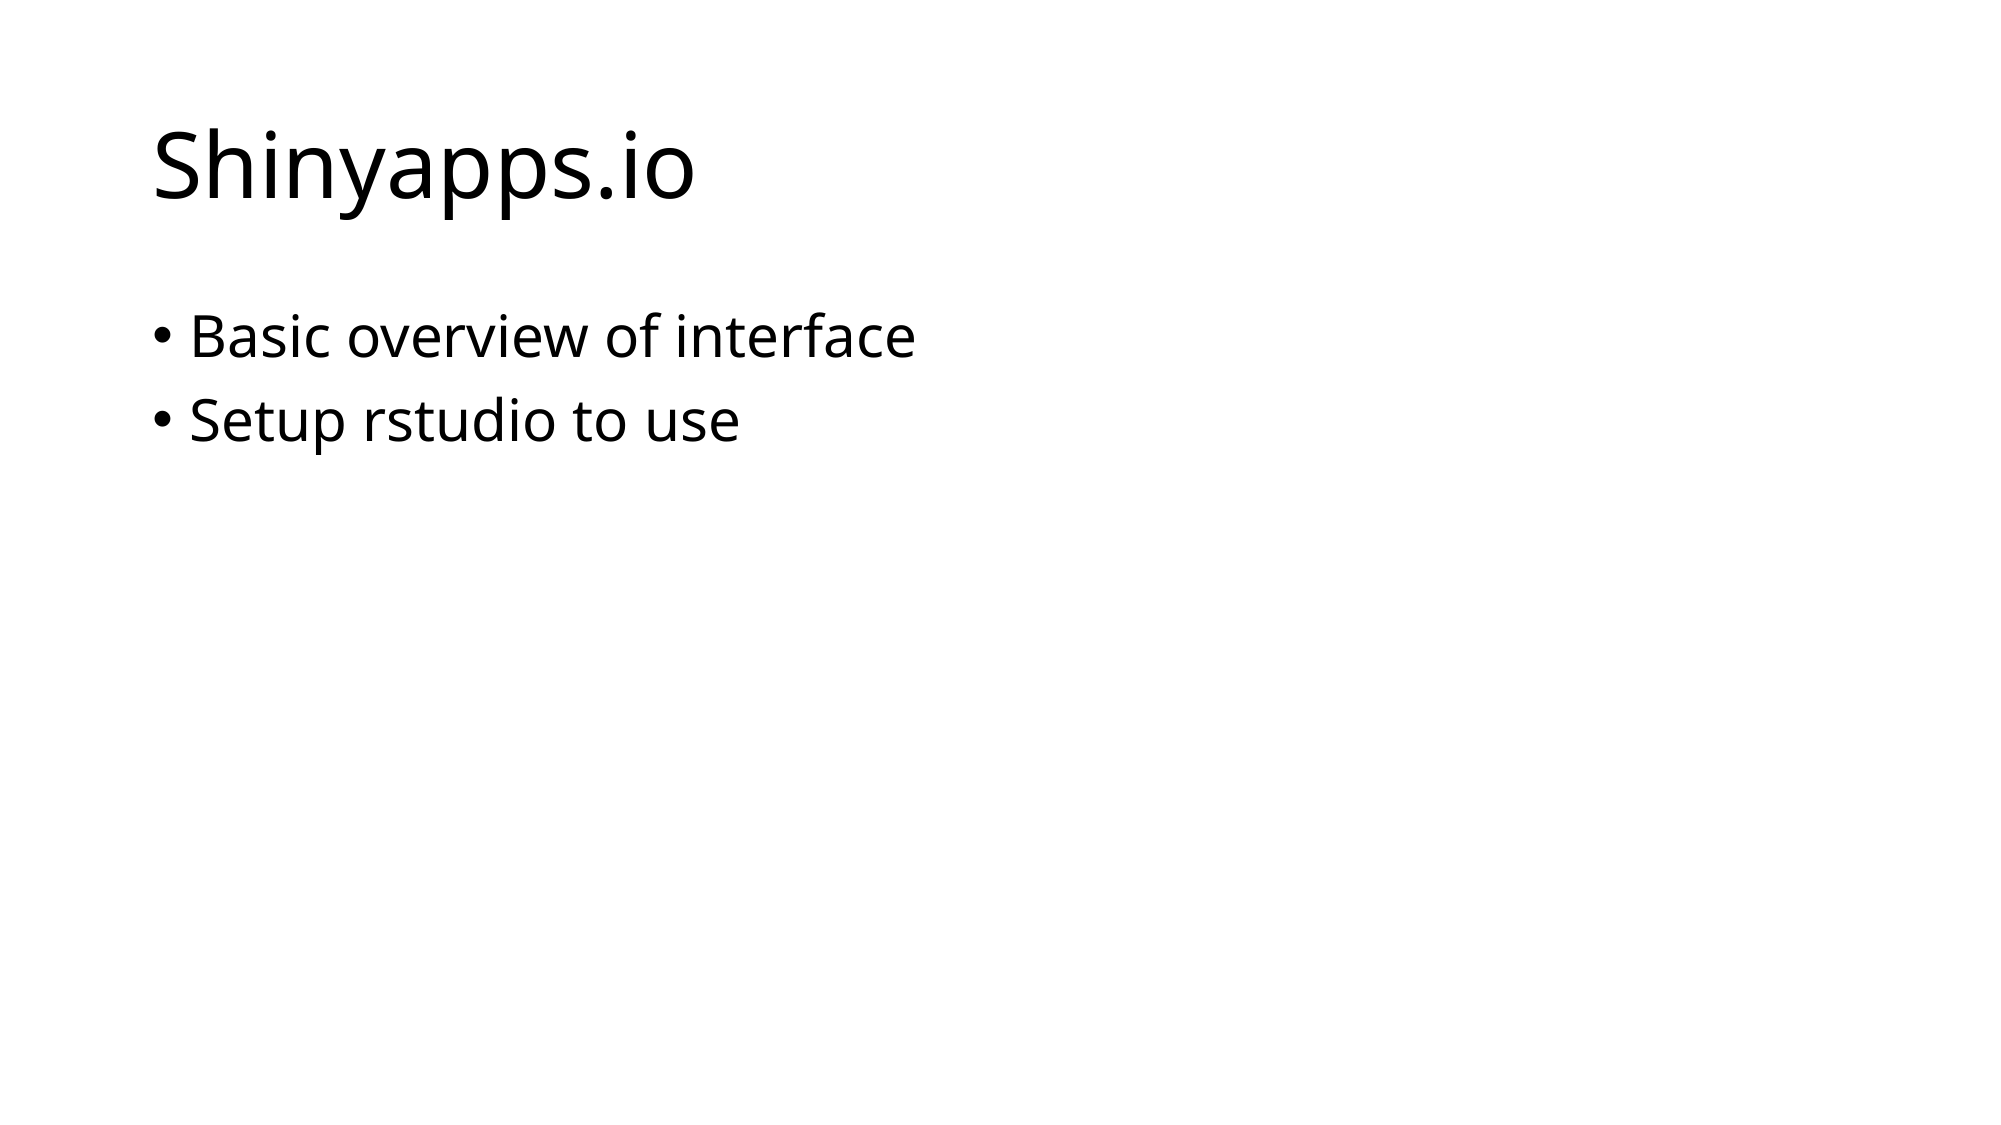

# Shinyapps.io
Basic overview of interface
Setup rstudio to use